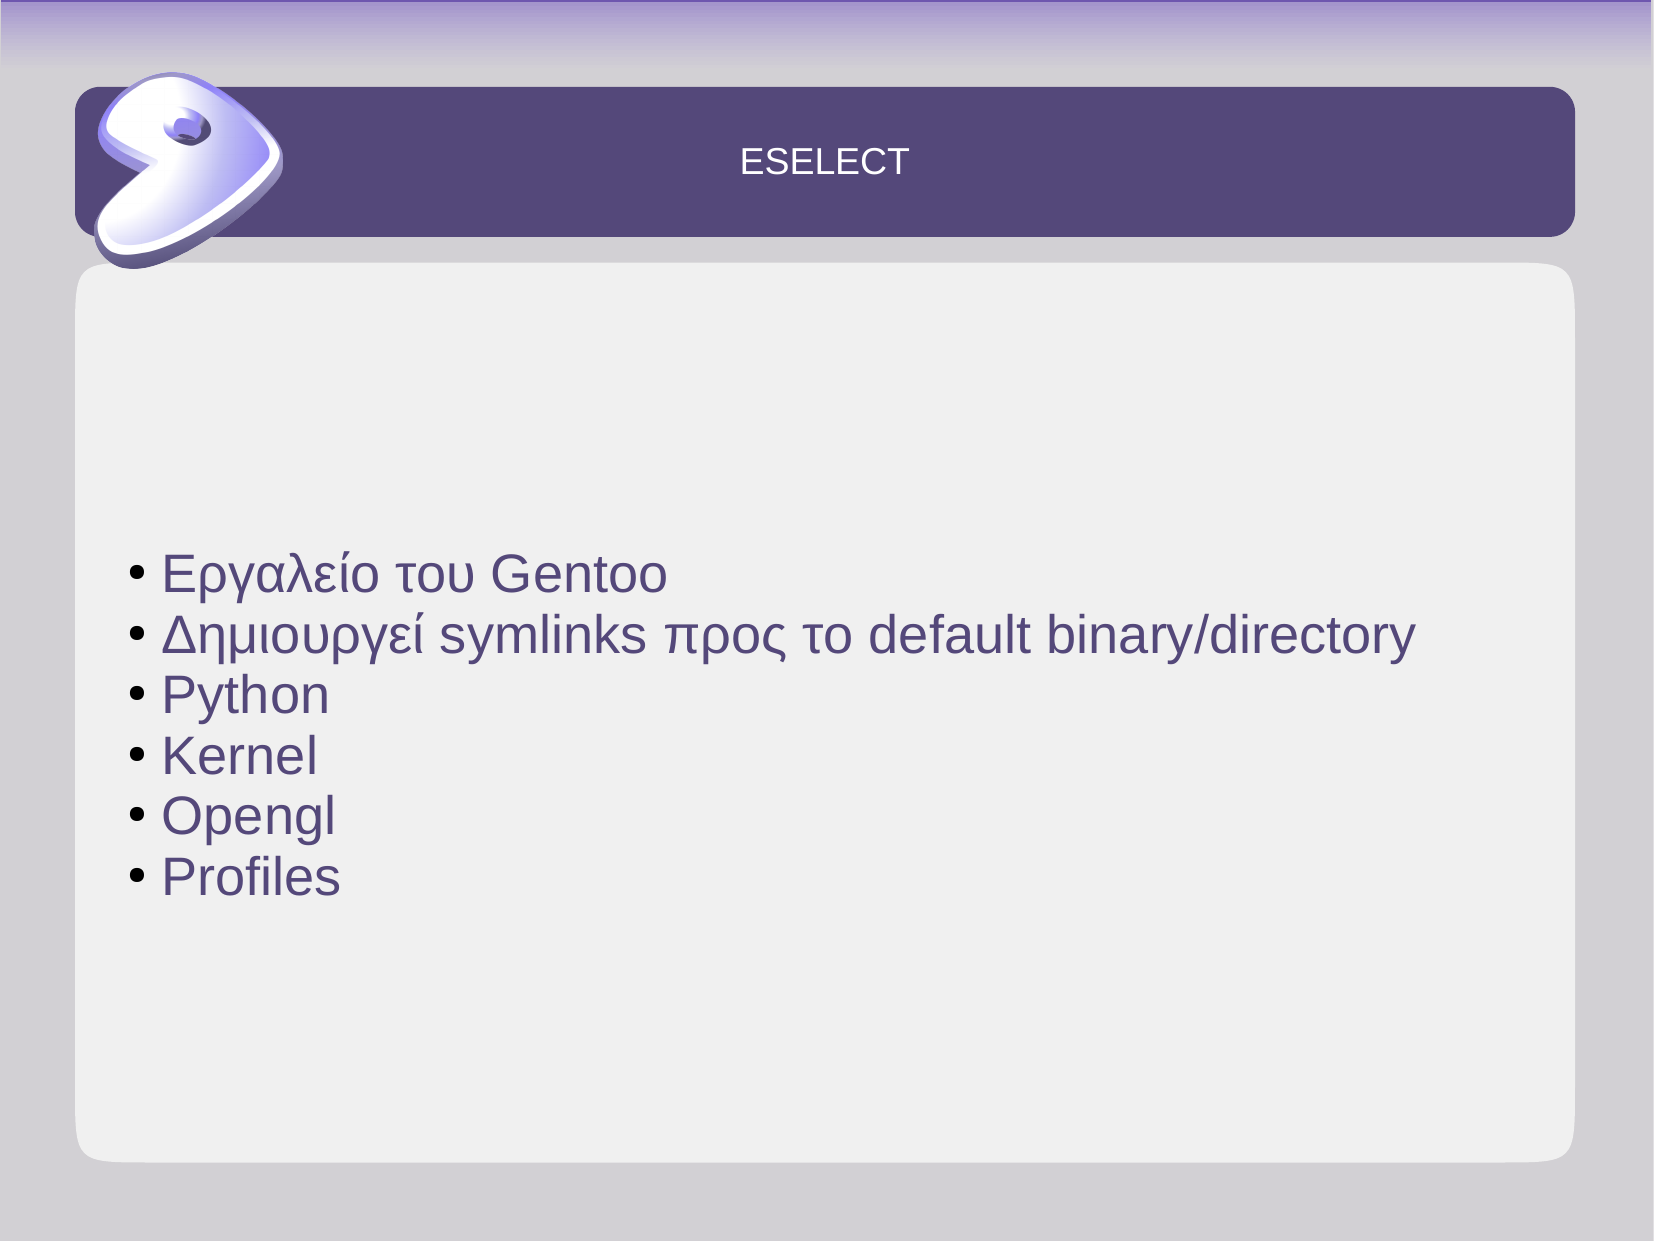

ESELECT
 Εργαλείο του Gentoo
 Δημιουργεί symlinks προς το default binary/directory
 Python
 Kernel
 Opengl
 Profiles